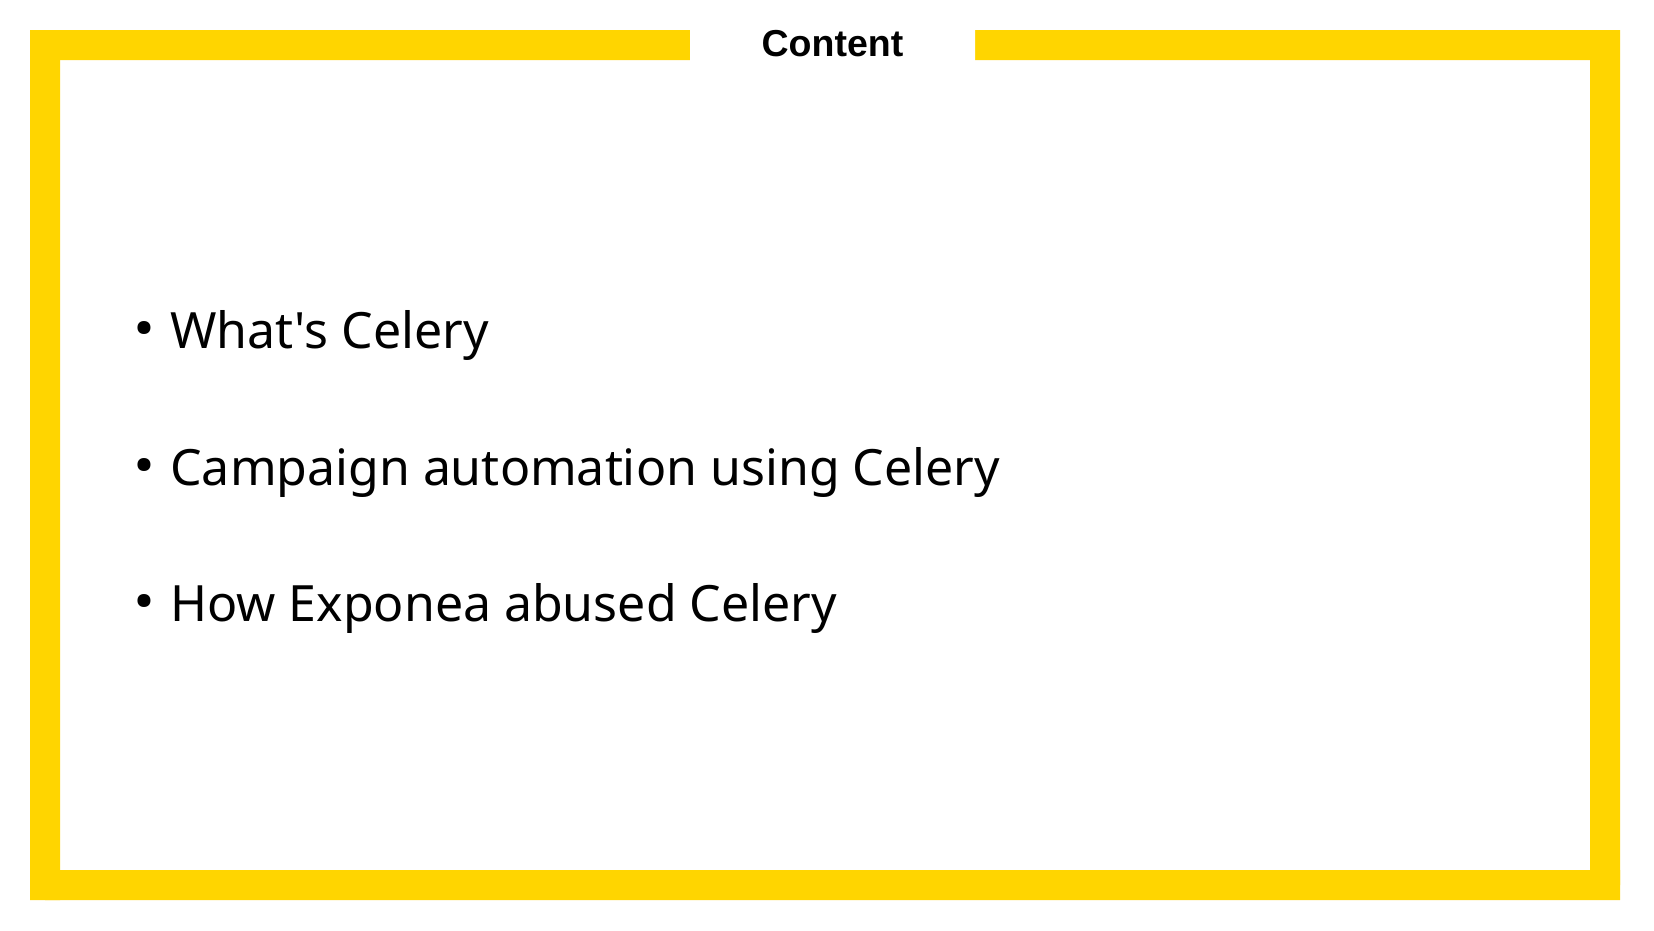

Content
What's Celery
Campaign automation using Celery
How Exponea abused Celery